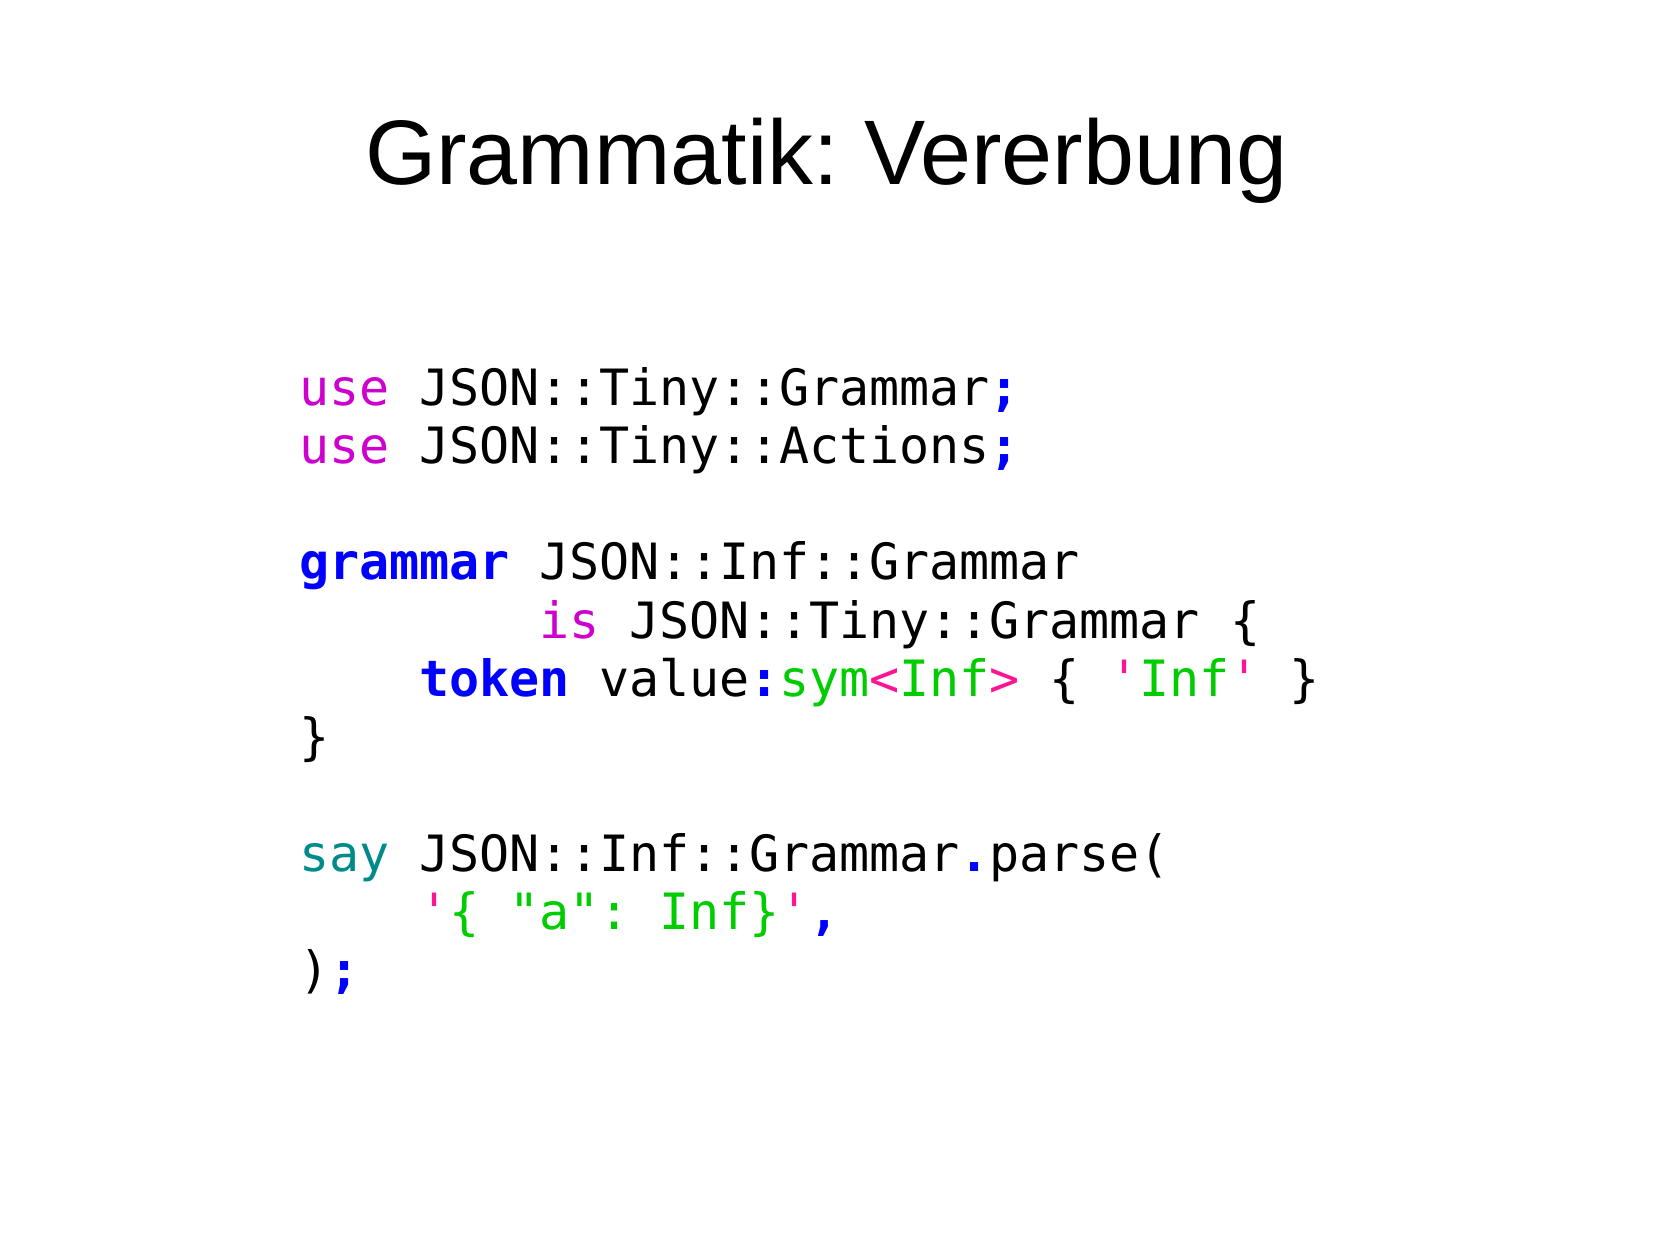

# Grammatik: Vererbung
use JSON::Tiny::Grammar;
use JSON::Tiny::Actions;
grammar JSON::Inf::Grammar
 is JSON::Tiny::Grammar {
 token value:sym<Inf> { 'Inf' }
}
say JSON::Inf::Grammar.parse(
 '{ "a": Inf}',
);